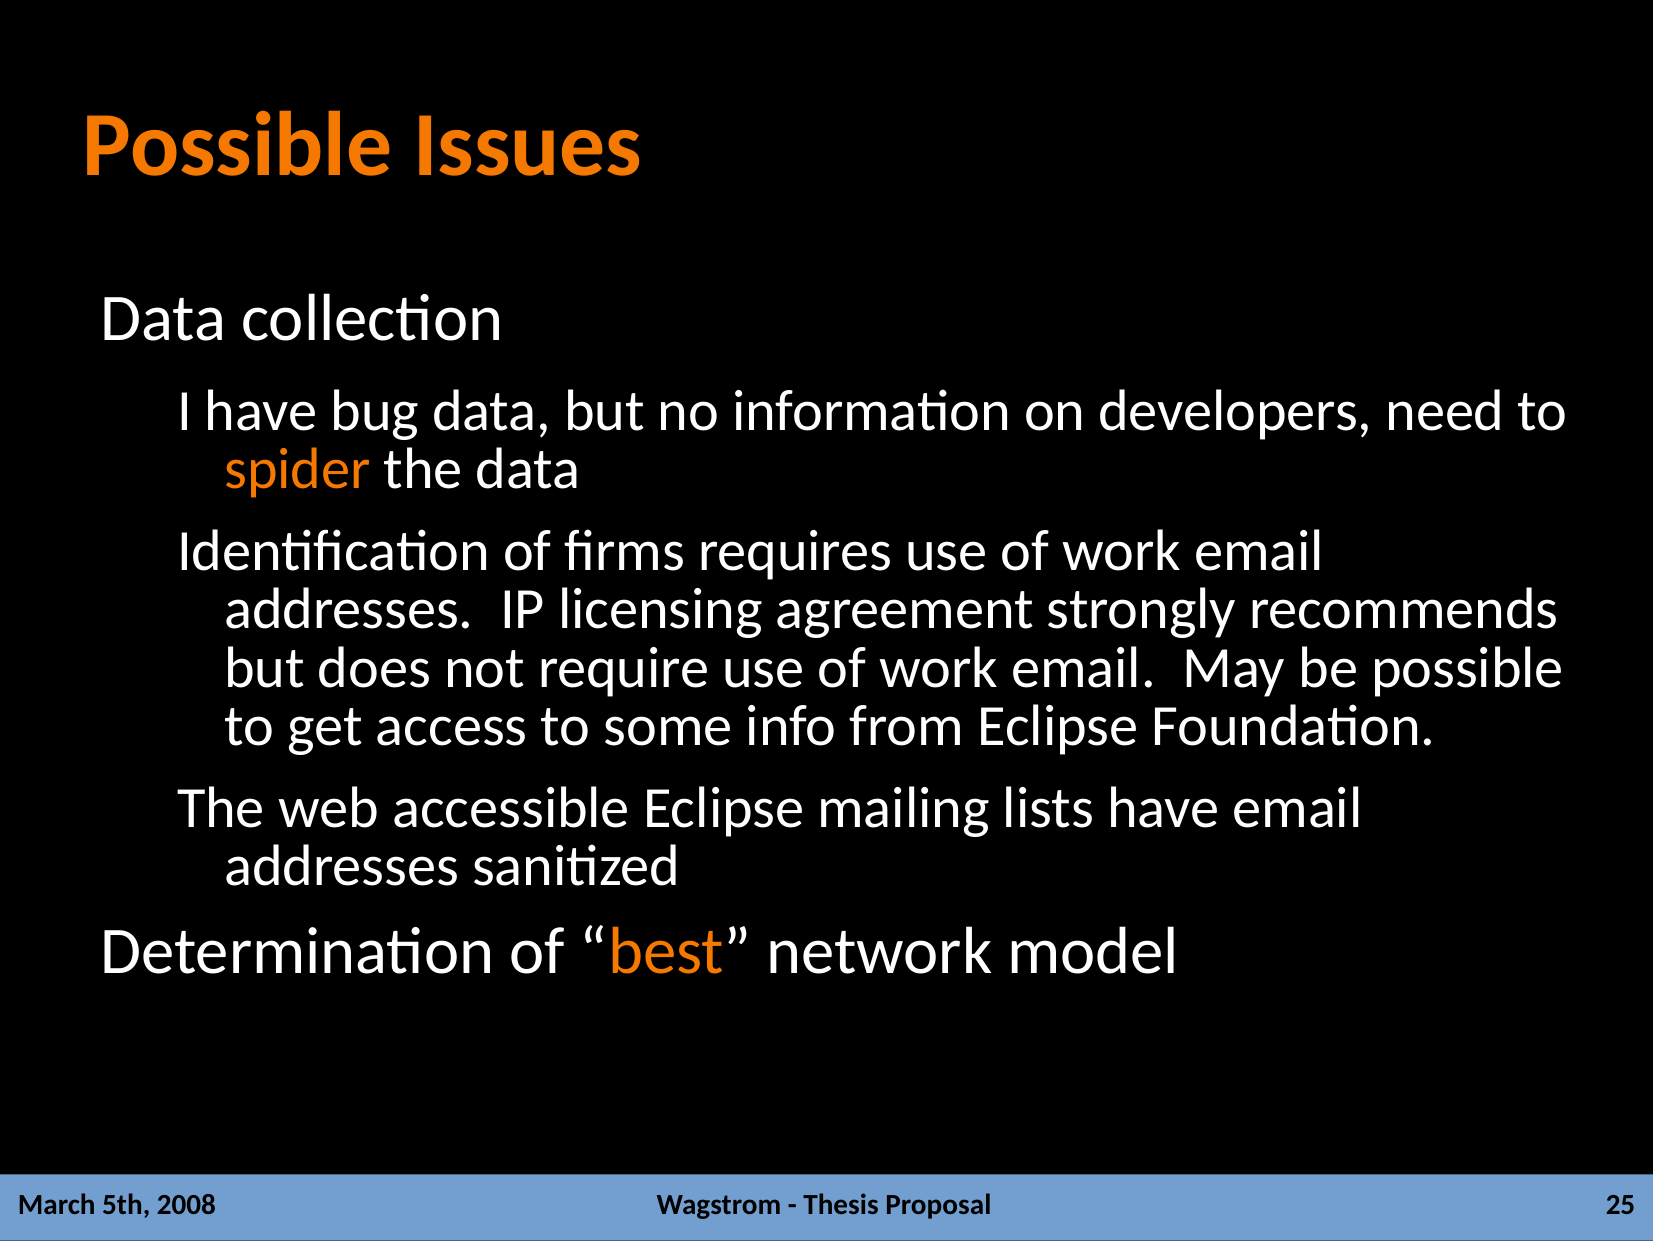

# Possible Issues
Data collection
I have bug data, but no information on developers, need to spider the data
Identification of firms requires use of work email addresses. IP licensing agreement strongly recommends but does not require use of work email. May be possible to get access to some info from Eclipse Foundation.
The web accessible Eclipse mailing lists have email addresses sanitized
Determination of “best” network model
March 5th, 2008
Wagstrom - Thesis Proposal
25